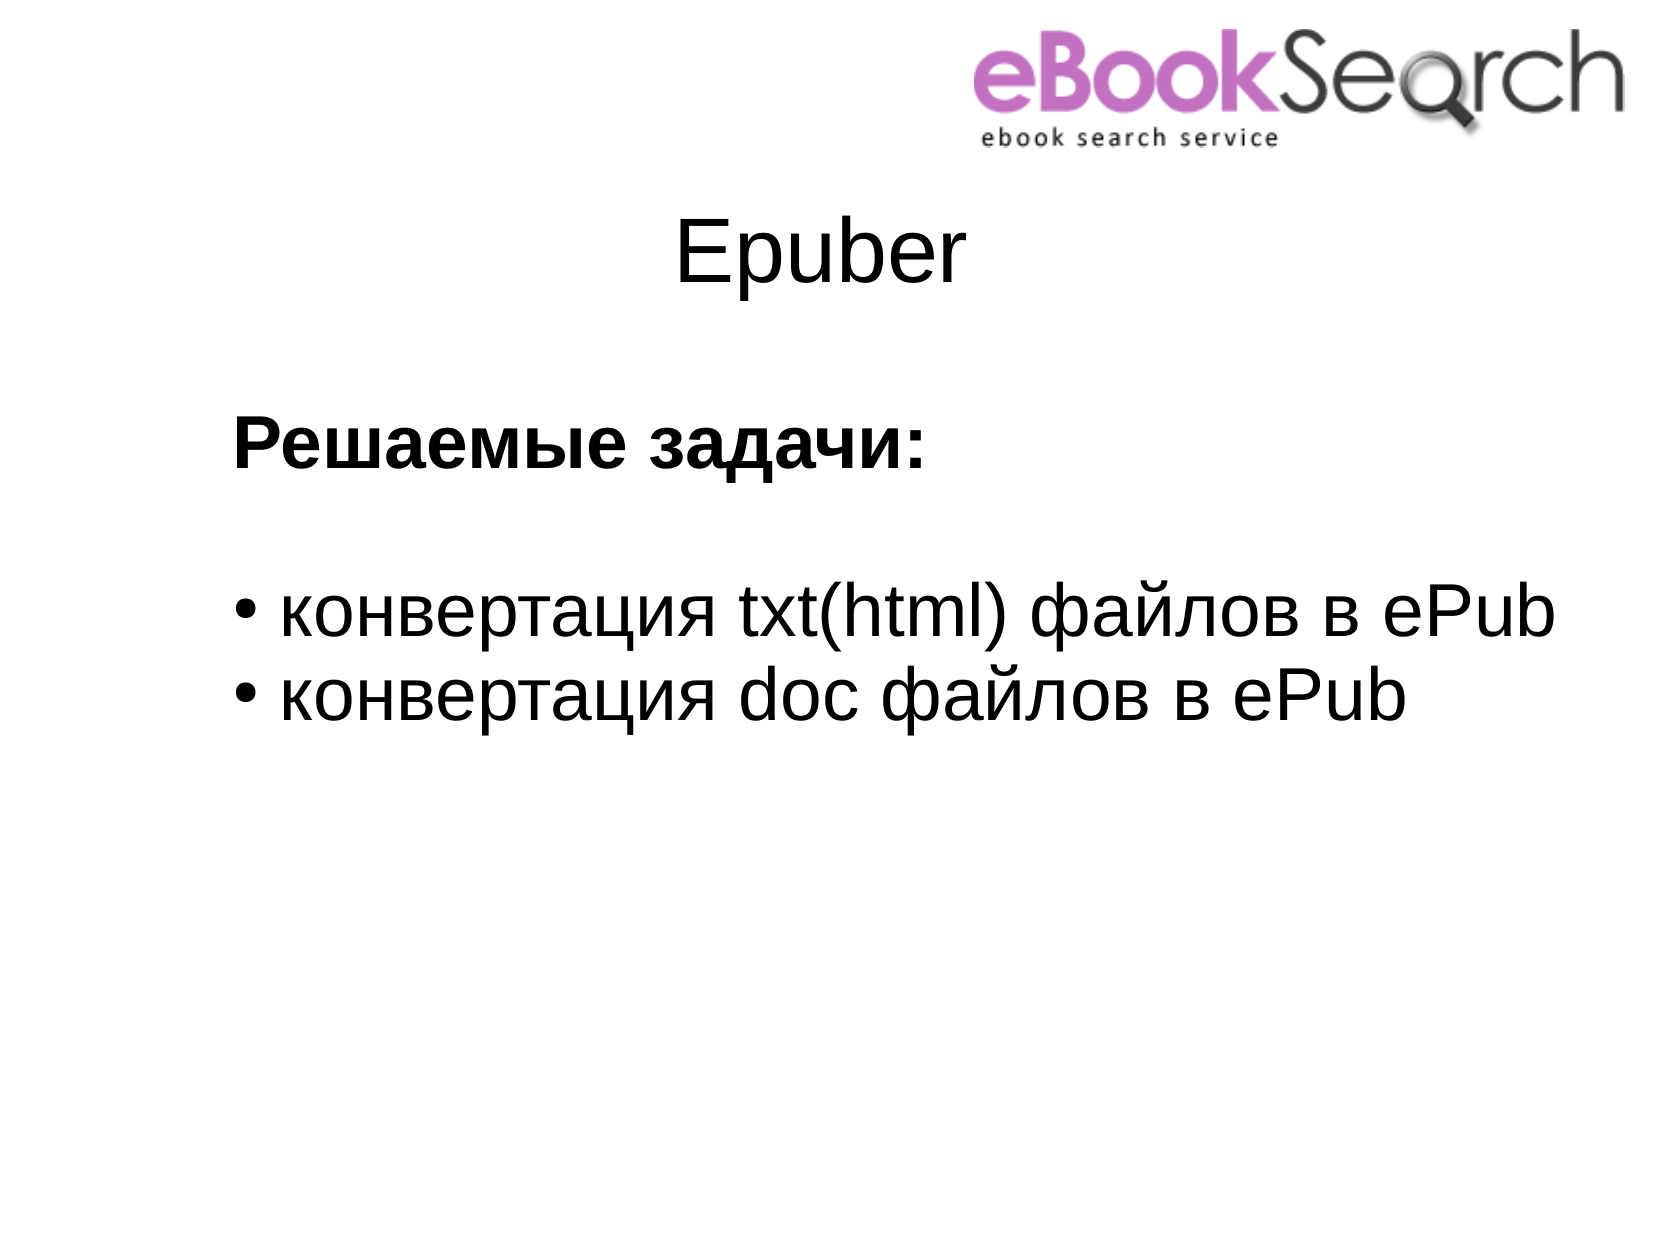

# Epuber
Решаемые задачи:
 конвертация txt(html) файлов в ePub
 конвертация doc файлов в ePub